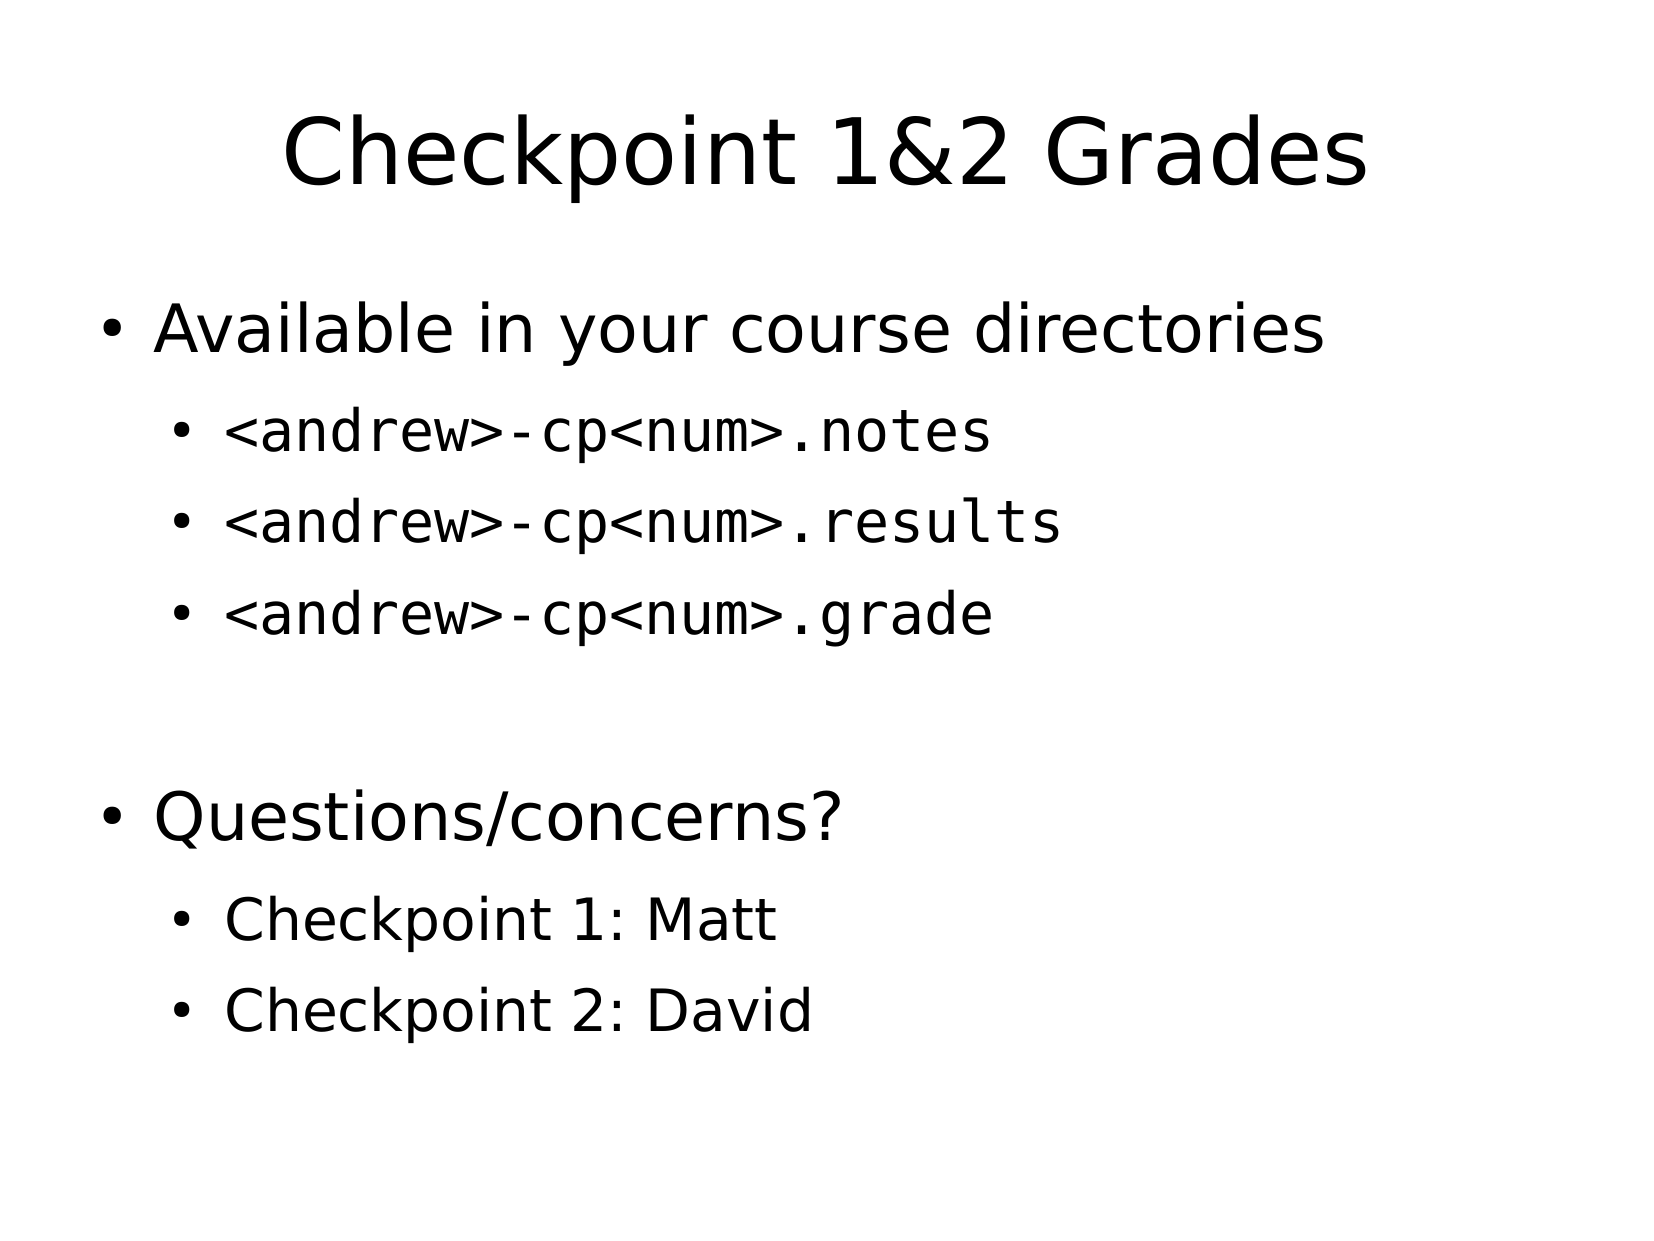

# Checkpoint 1&2 Grades
Available in your course directories
<andrew>-cp<num>.notes
<andrew>-cp<num>.results
<andrew>-cp<num>.grade
Questions/concerns?
Checkpoint 1: Matt
Checkpoint 2: David